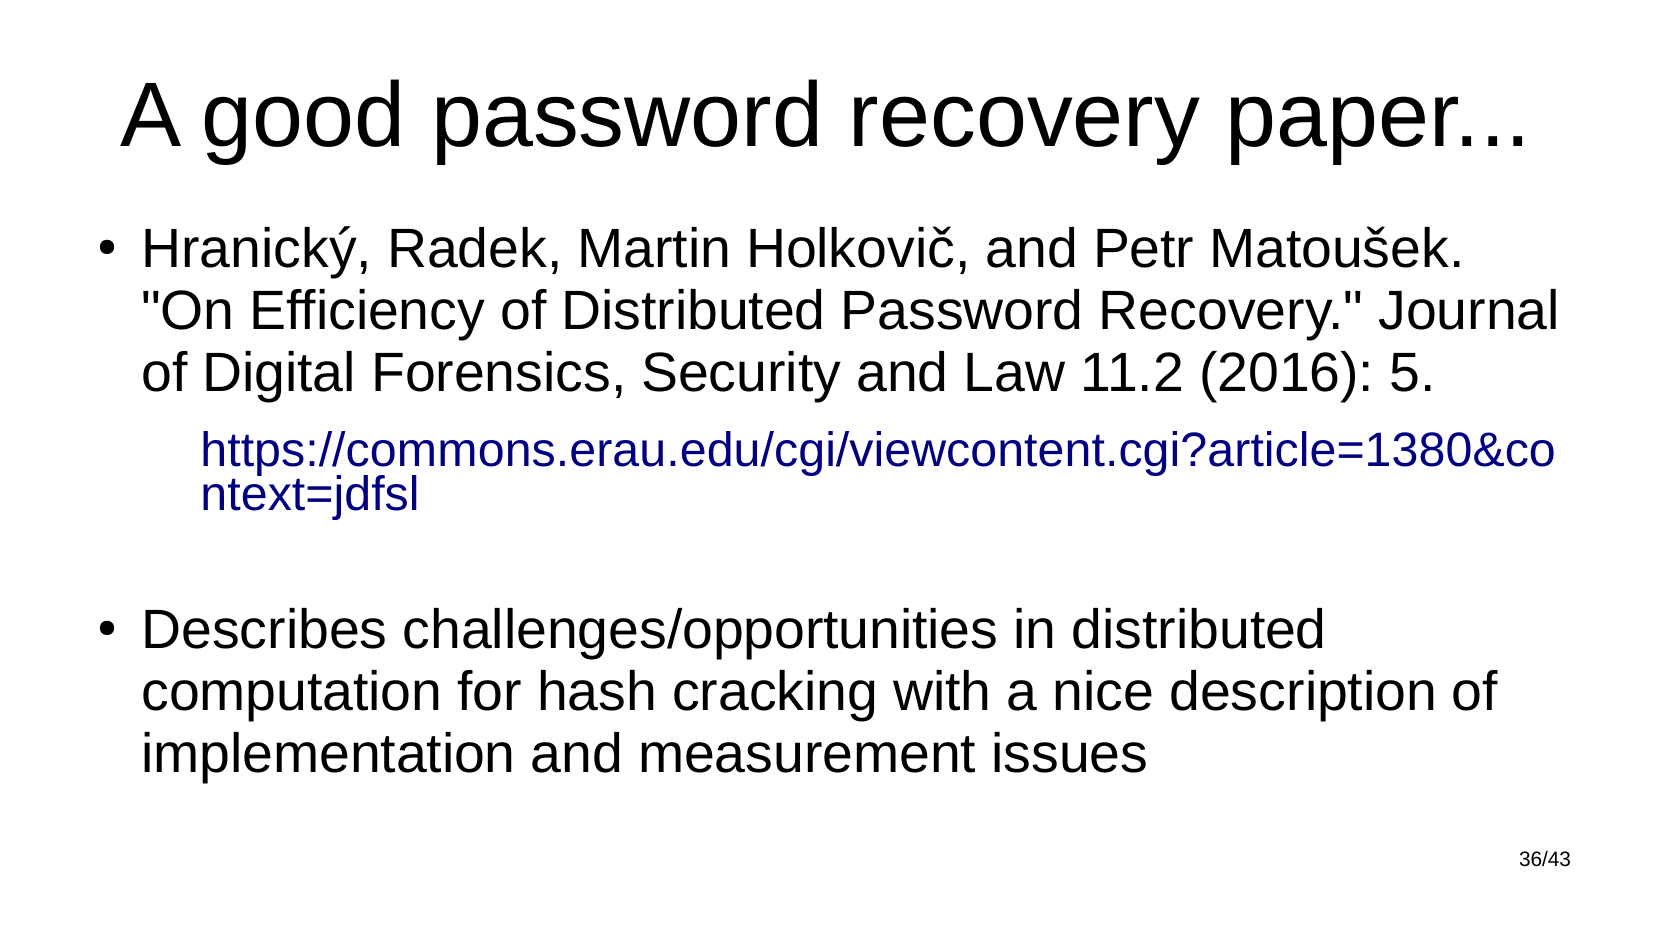

# A good password recovery paper...
Hranický, Radek, Martin Holkovič, and Petr Matoušek. "On Efficiency of Distributed Password Recovery." Journal of Digital Forensics, Security and Law 11.2 (2016): 5.
https://commons.erau.edu/cgi/viewcontent.cgi?article=1380&context=jdfsl
Describes challenges/opportunities in distributed computation for hash cracking with a nice description of implementation and measurement issues
36